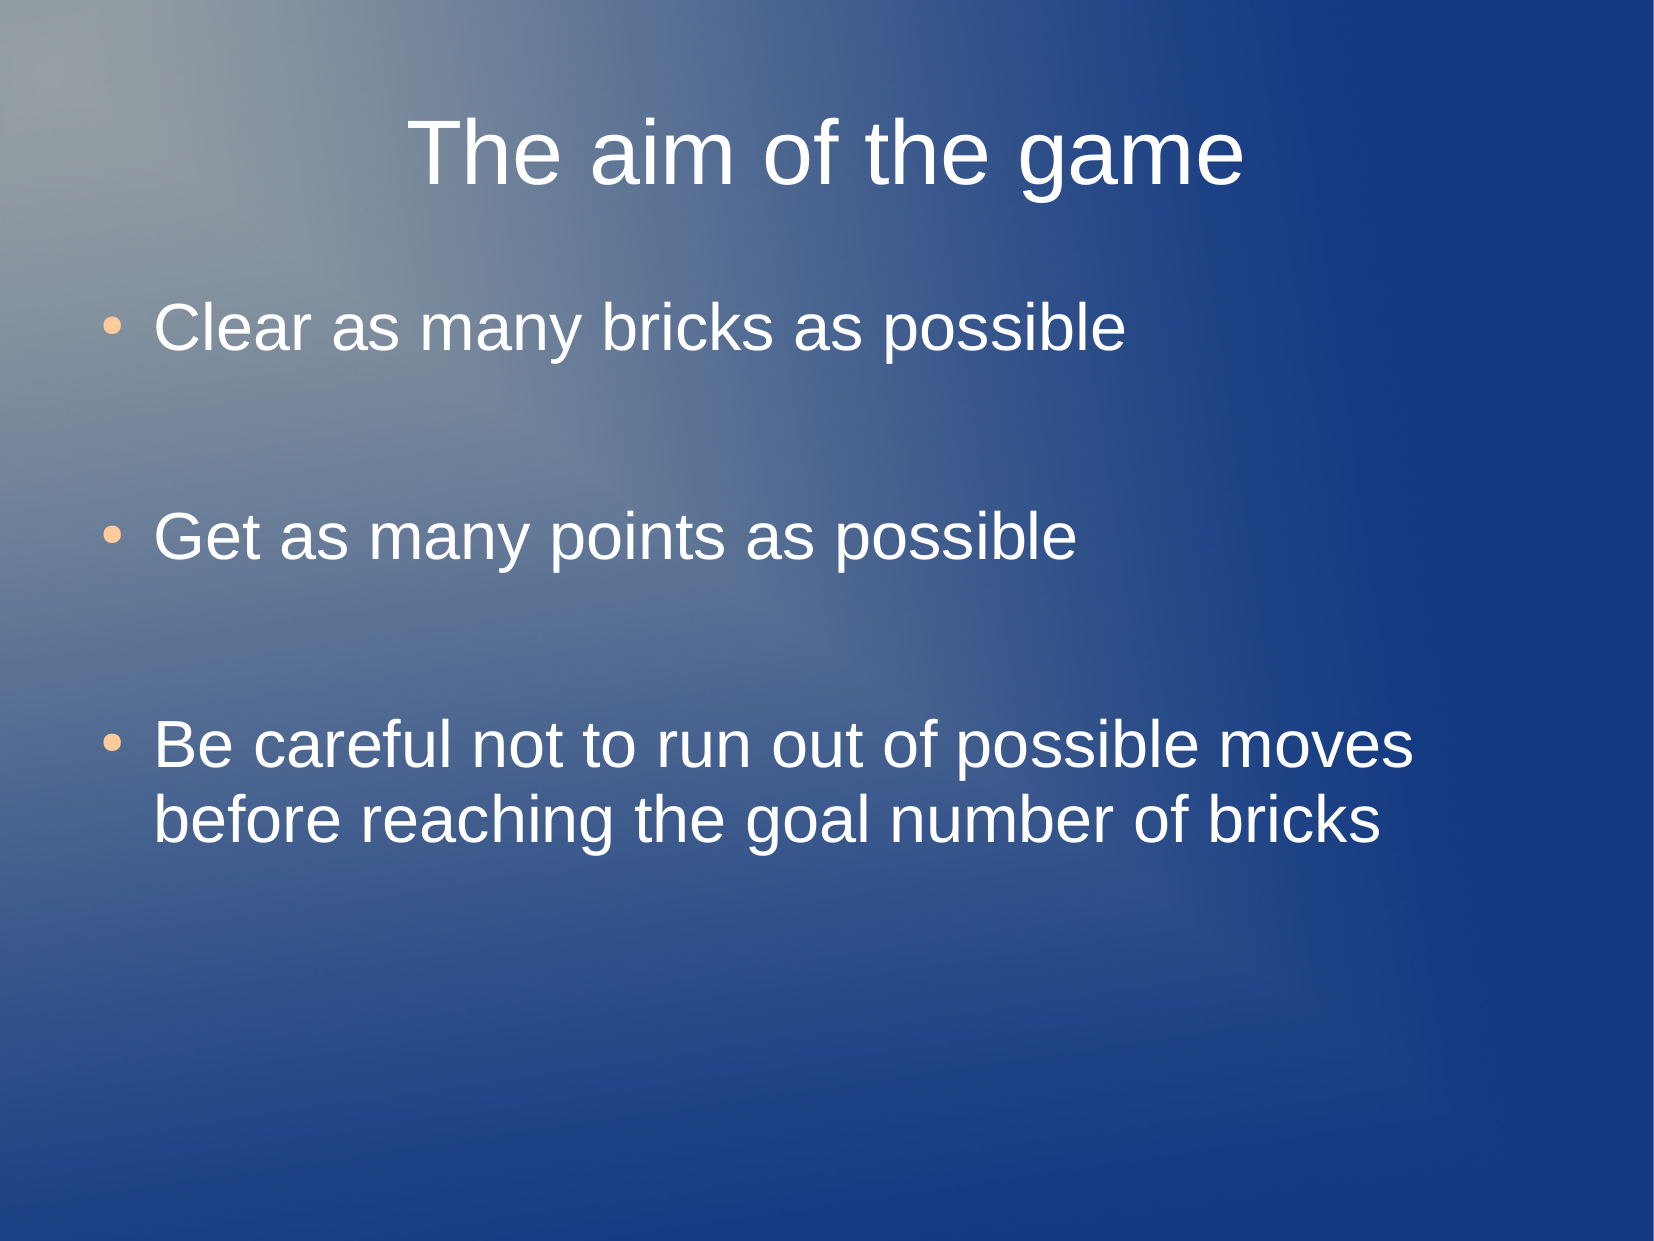

# The aim of the game
Clear as many bricks as possible
Get as many points as possible
Be careful not to run out of possible moves before reaching the goal number of bricks